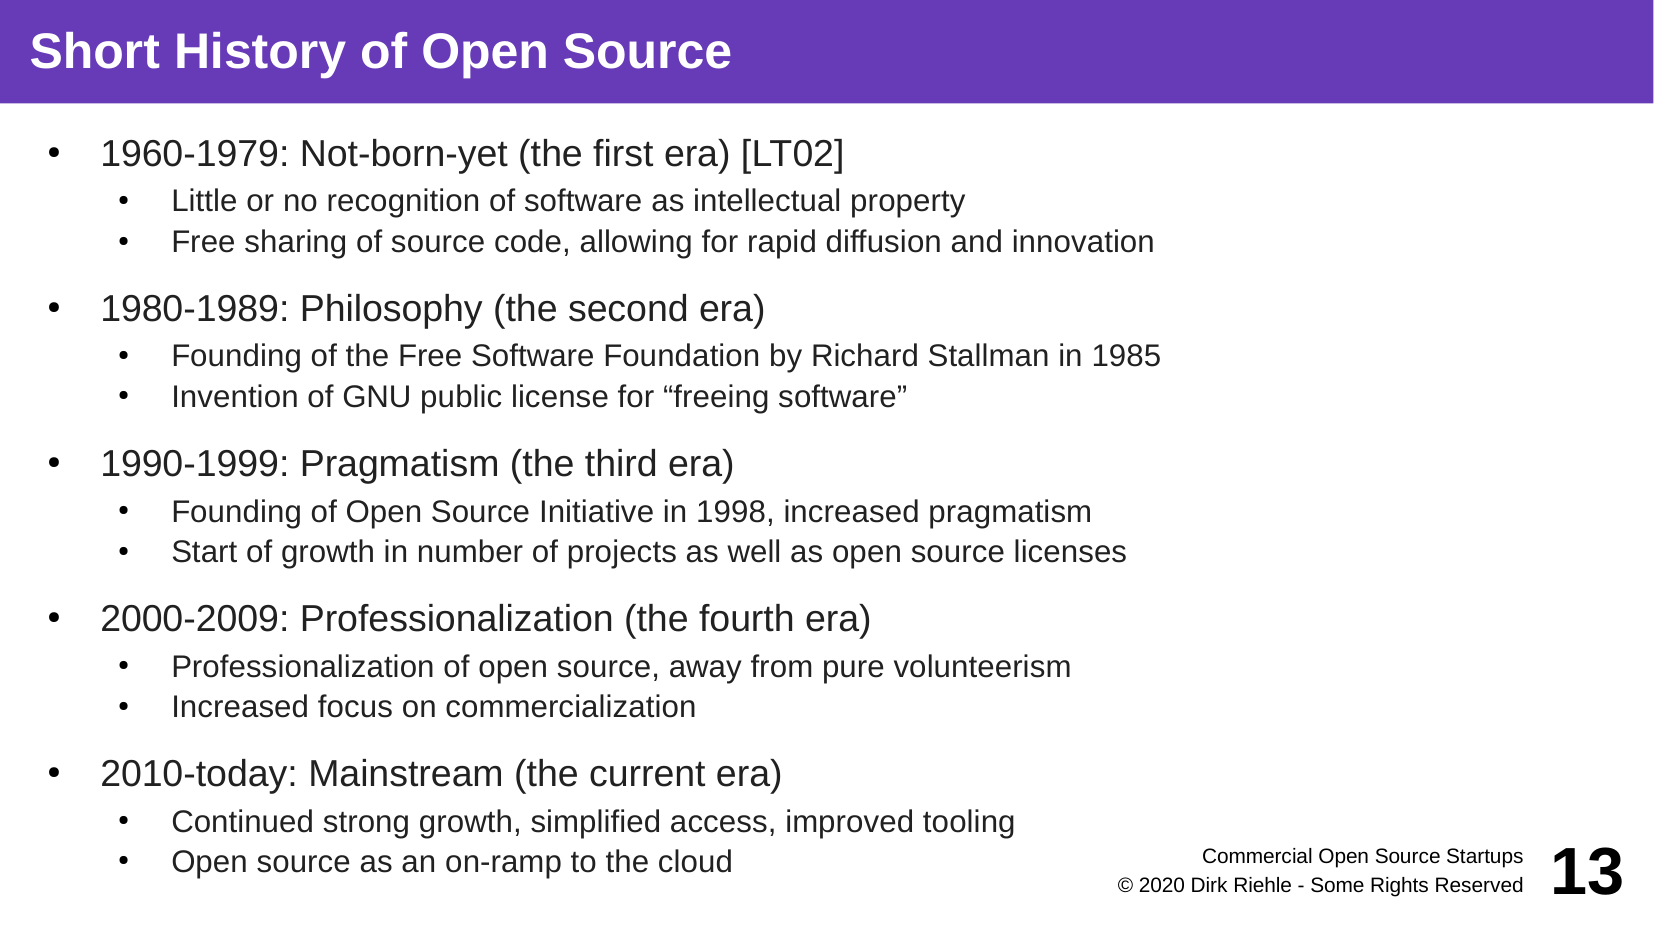

# Short History of Open Source
1960-1979: Not-born-yet (the first era) [LT02]
Little or no recognition of software as intellectual property
Free sharing of source code, allowing for rapid diffusion and innovation
1980-1989: Philosophy (the second era)
Founding of the Free Software Foundation by Richard Stallman in 1985
Invention of GNU public license for “freeing software”
1990-1999: Pragmatism (the third era)
Founding of Open Source Initiative in 1998, increased pragmatism
Start of growth in number of projects as well as open source licenses
2000-2009: Professionalization (the fourth era)
Professionalization of open source, away from pure volunteerism
Increased focus on commercialization
2010-today: Mainstream (the current era)
Continued strong growth, simplified access, improved tooling
Open source as an on-ramp to the cloud
Commercial Open Source Startups
13
© 2020 Dirk Riehle - Some Rights Reserved